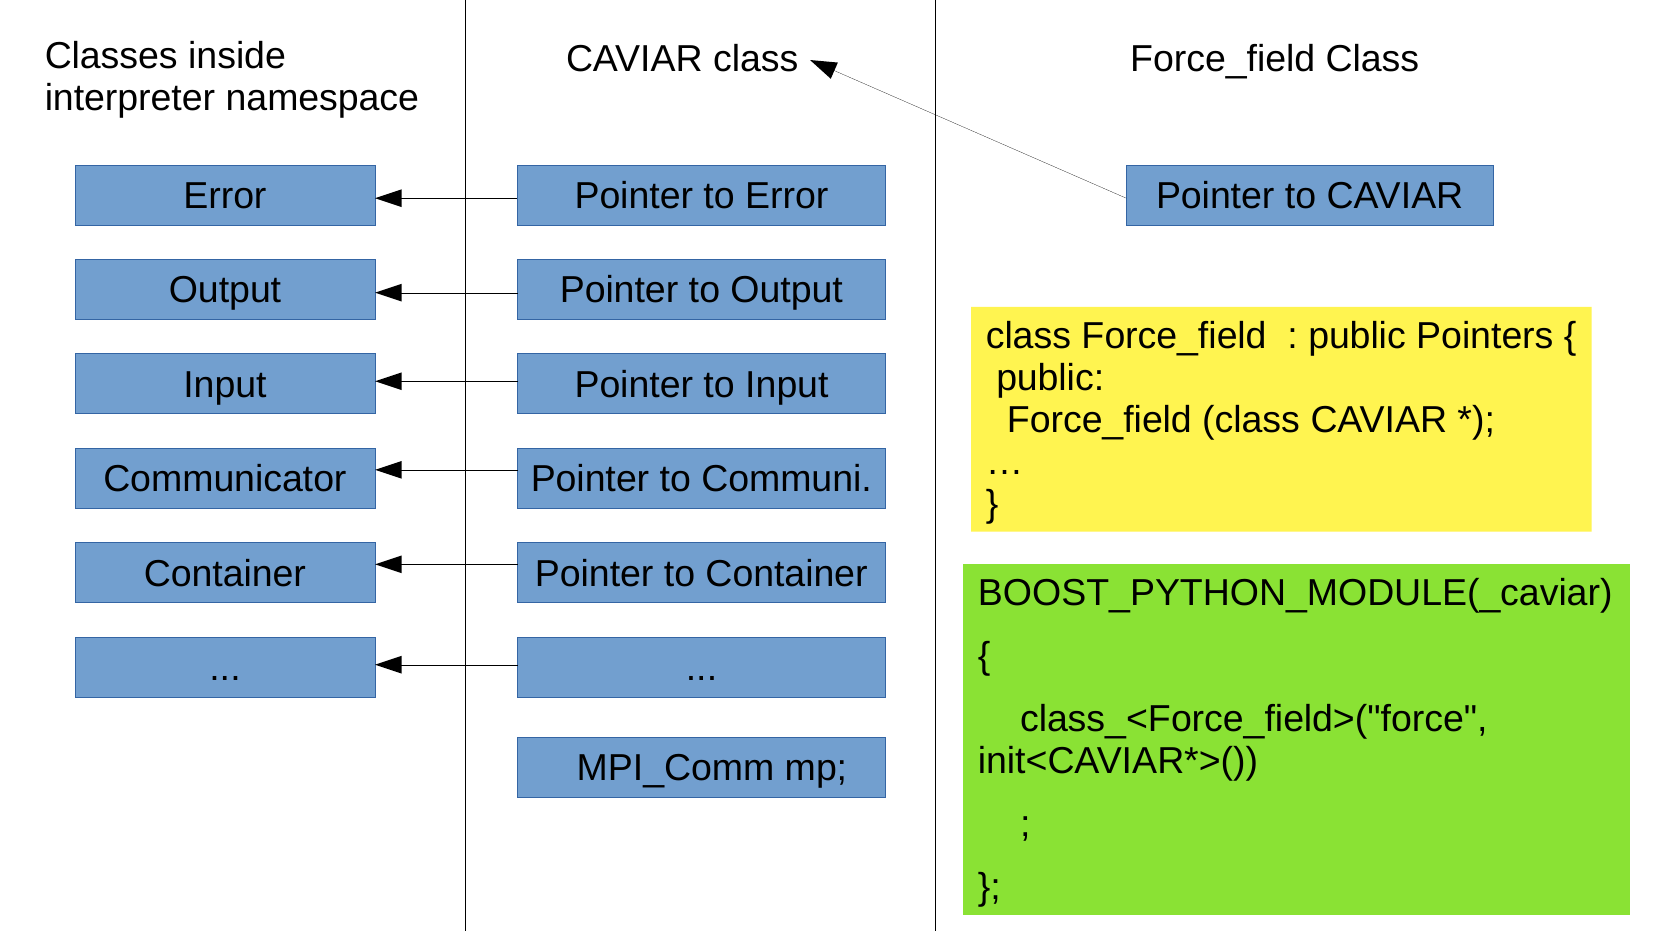

Classes inside interpreter namespace
CAVIAR class
Force_field Class
Error
Pointer to Error
Pointer to Error
Pointer to CAVIAR
Output
Pointer to Output
class Force_field : public Pointers {
 public:
 Force_field (class CAVIAR *);
…
}
Input
Pointer to Input
Communicator
Pointer to Communi.
Container
Pointer to Container
BOOST_PYTHON_MODULE(_caviar)
{
 class_<Force_field>("force", init<CAVIAR*>())
 ;
};
...
...
 MPI_Comm mp;